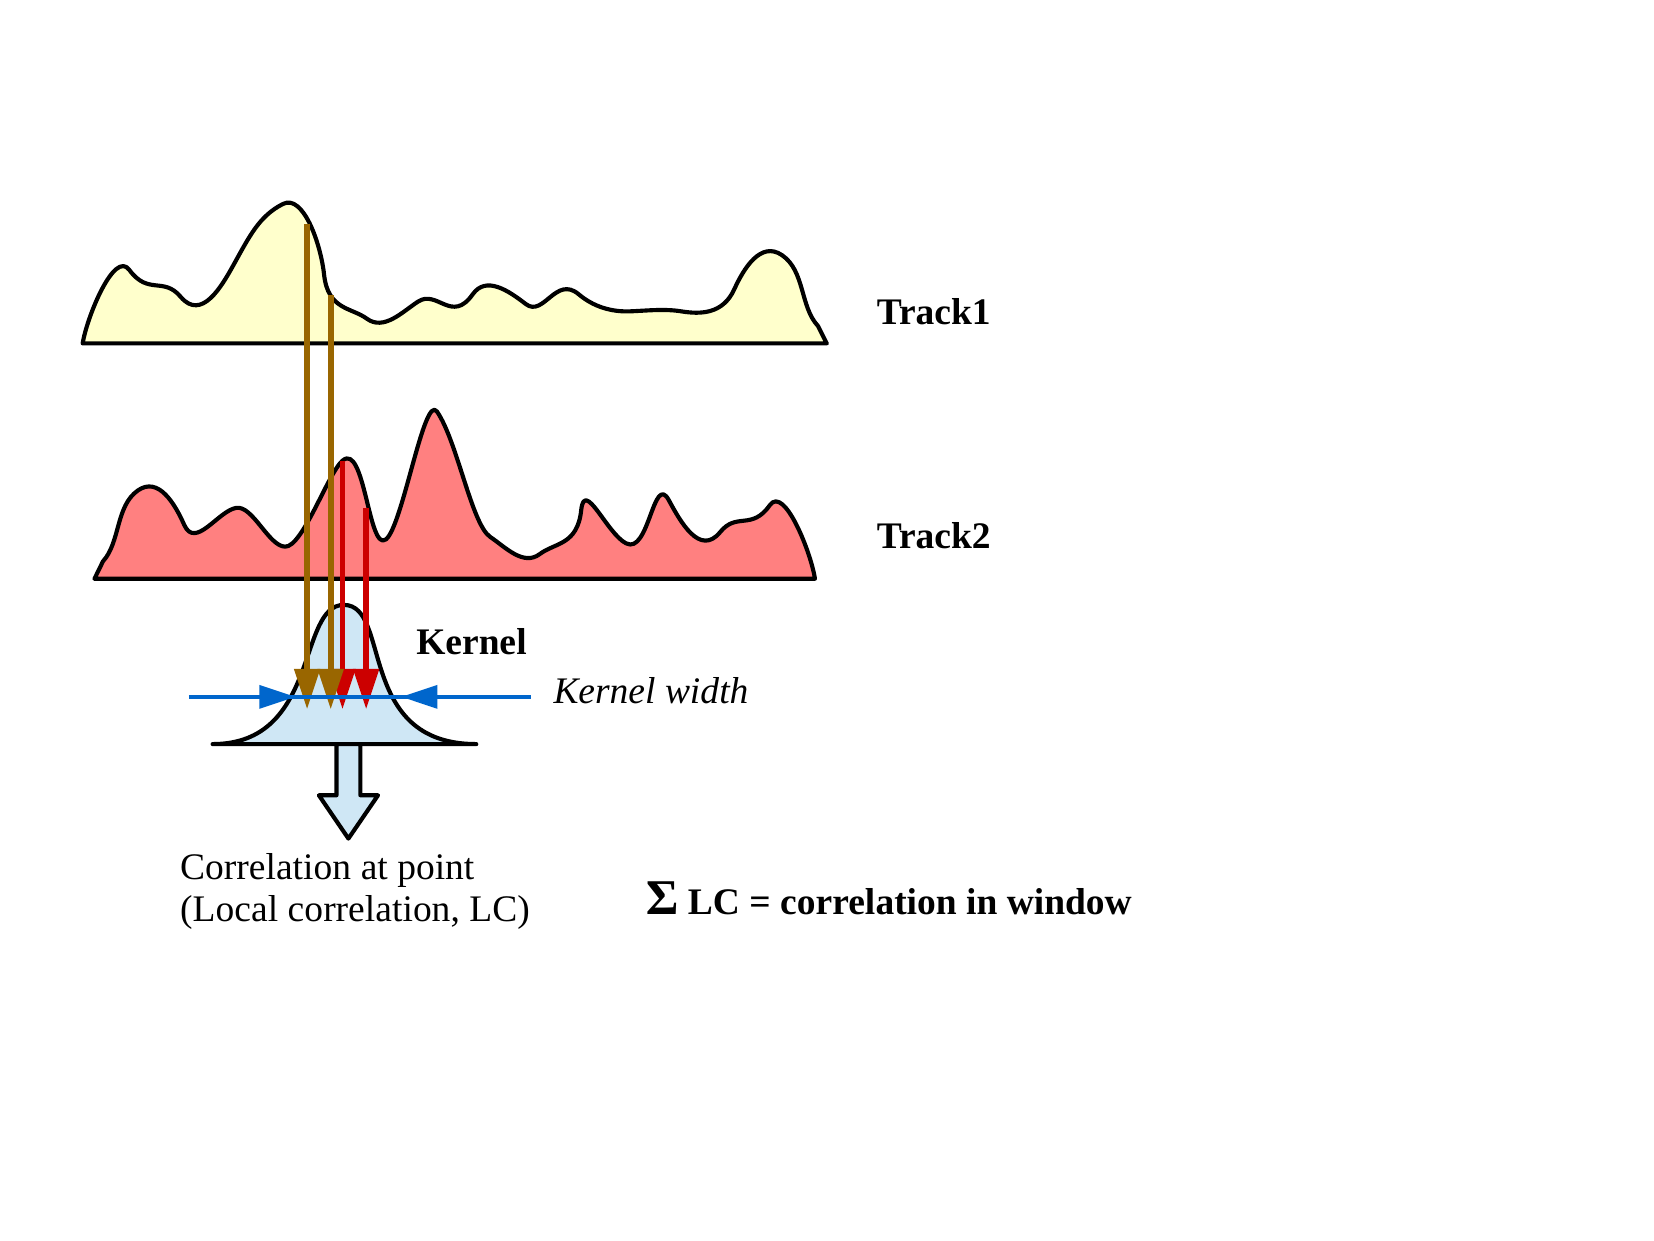

Track1
Track2
Kernel
Kernel width
Correlation at point
(Local correlation, LC)
Σ LC = correlation in window